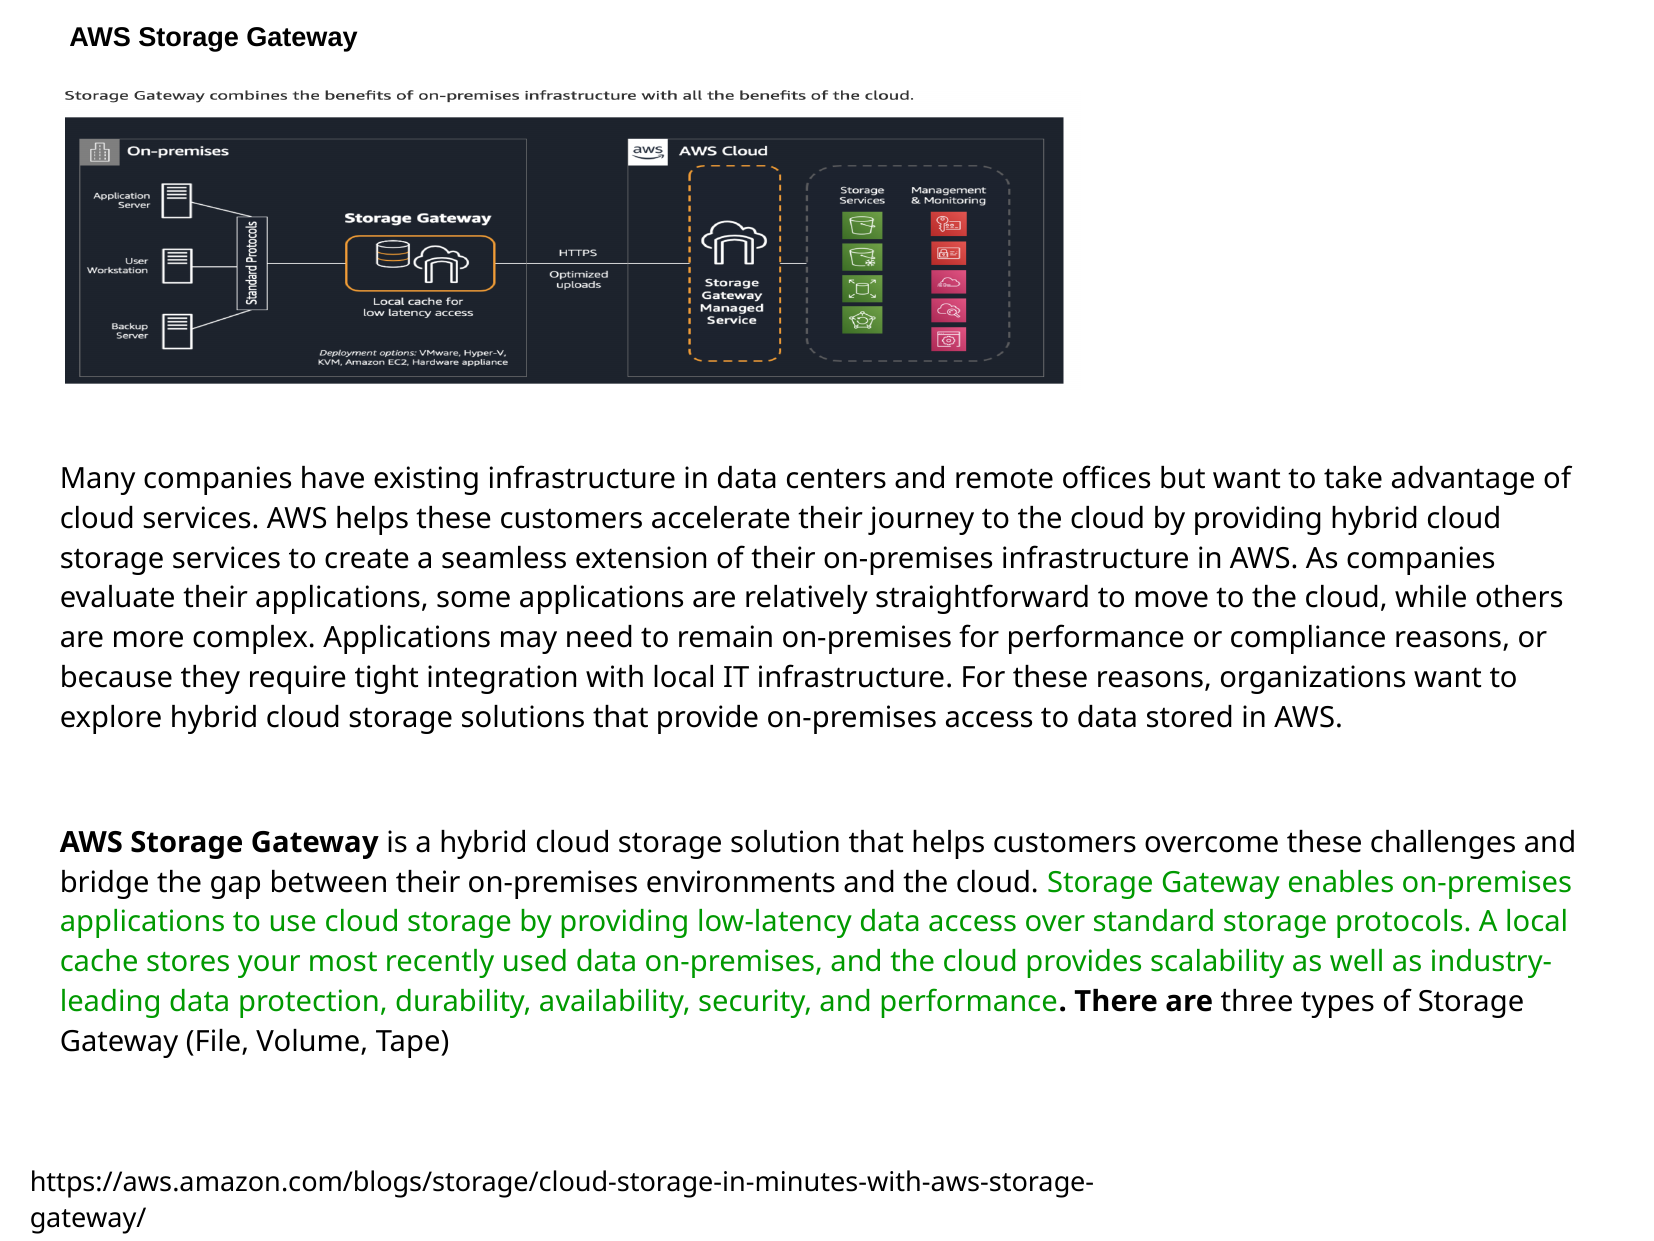

AWS Storage Gateway
Many companies have existing infrastructure in data centers and remote offices but want to take advantage of cloud services. AWS helps these customers accelerate their journey to the cloud by providing hybrid cloud storage services to create a seamless extension of their on-premises infrastructure in AWS. As companies evaluate their applications, some applications are relatively straightforward to move to the cloud, while others are more complex. Applications may need to remain on-premises for performance or compliance reasons, or because they require tight integration with local IT infrastructure. For these reasons, organizations want to explore hybrid cloud storage solutions that provide on-premises access to data stored in AWS.
AWS Storage Gateway is a hybrid cloud storage solution that helps customers overcome these challenges and bridge the gap between their on-premises environments and the cloud. Storage Gateway enables on-premises applications to use cloud storage by providing low-latency data access over standard storage protocols. A local cache stores your most recently used data on-premises, and the cloud provides scalability as well as industry-leading data protection, durability, availability, security, and performance. There are three types of Storage Gateway (File, Volume, Tape)
https://aws.amazon.com/blogs/storage/cloud-storage-in-minutes-with-aws-storage-gateway/